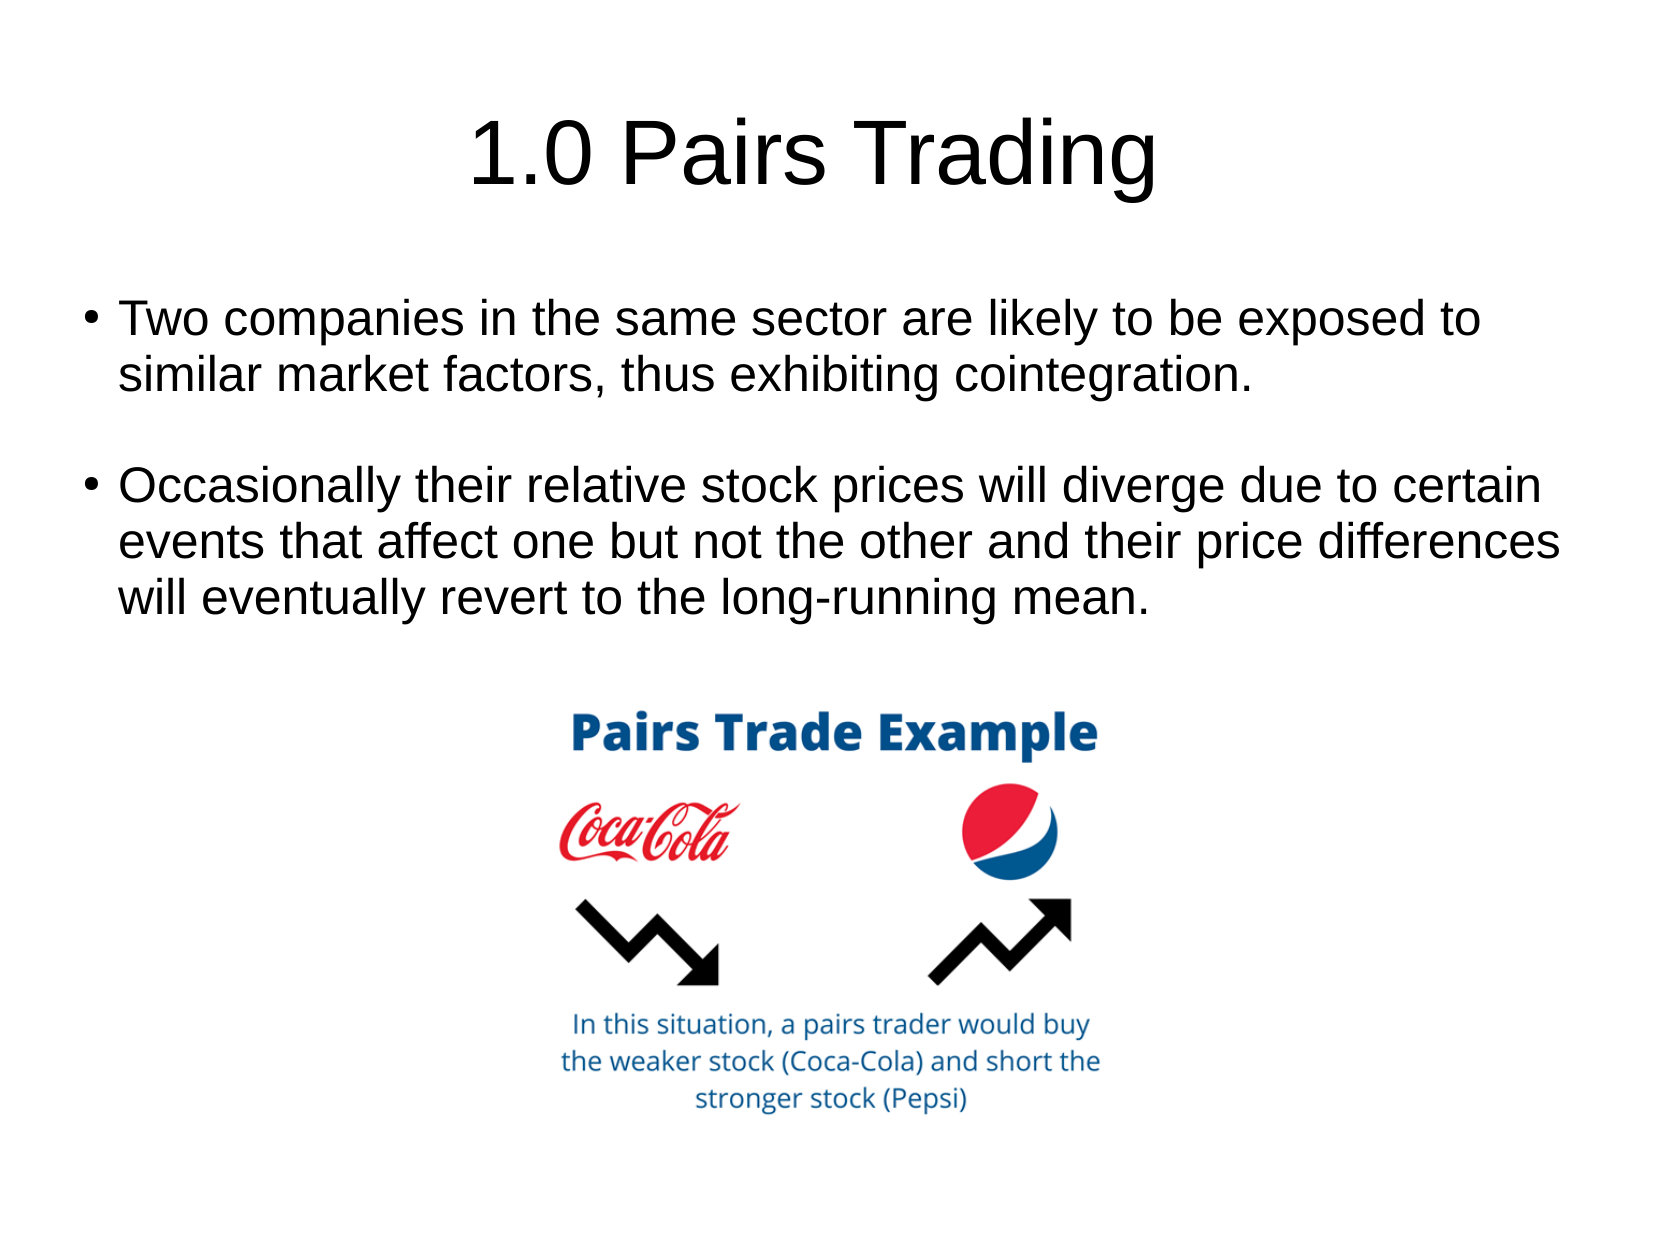

# 1.0 Pairs Trading
Two companies in the same sector are likely to be exposed to similar market factors, thus exhibiting cointegration.
Occasionally their relative stock prices will diverge due to certain events that affect one but not the other and their price differences will eventually revert to the long-running mean.